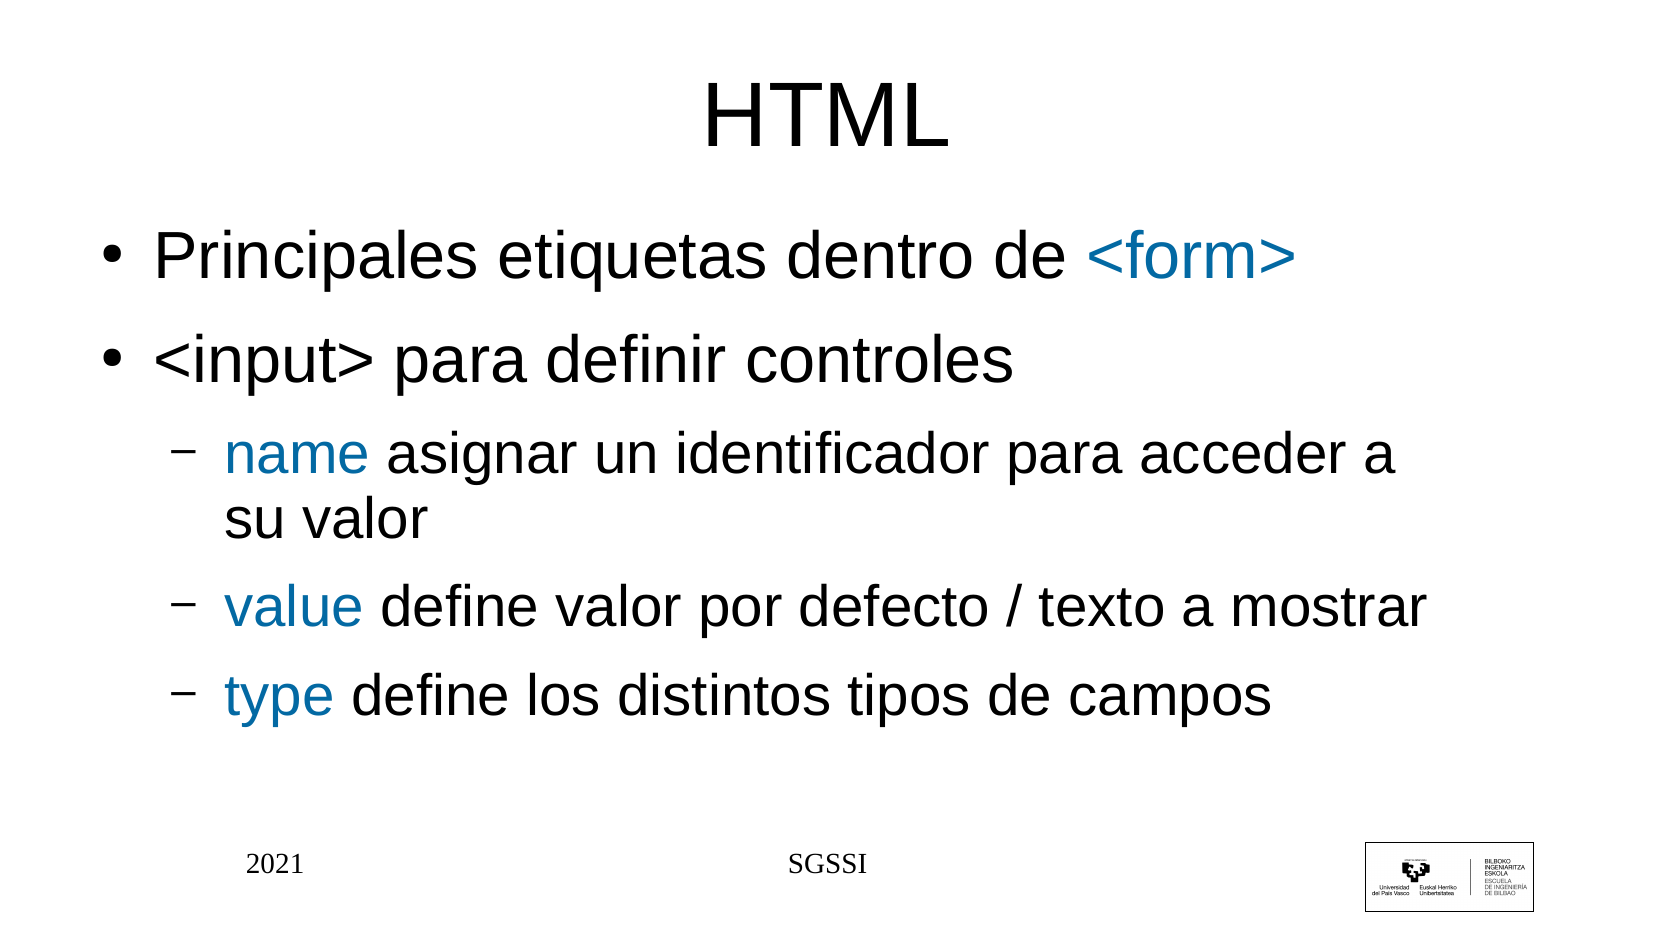

# HTML
Principales etiquetas dentro de <form>
<input> para definir controles
name asignar un identificador para acceder a su valor
value define valor por defecto / texto a mostrar
type define los distintos tipos de campos